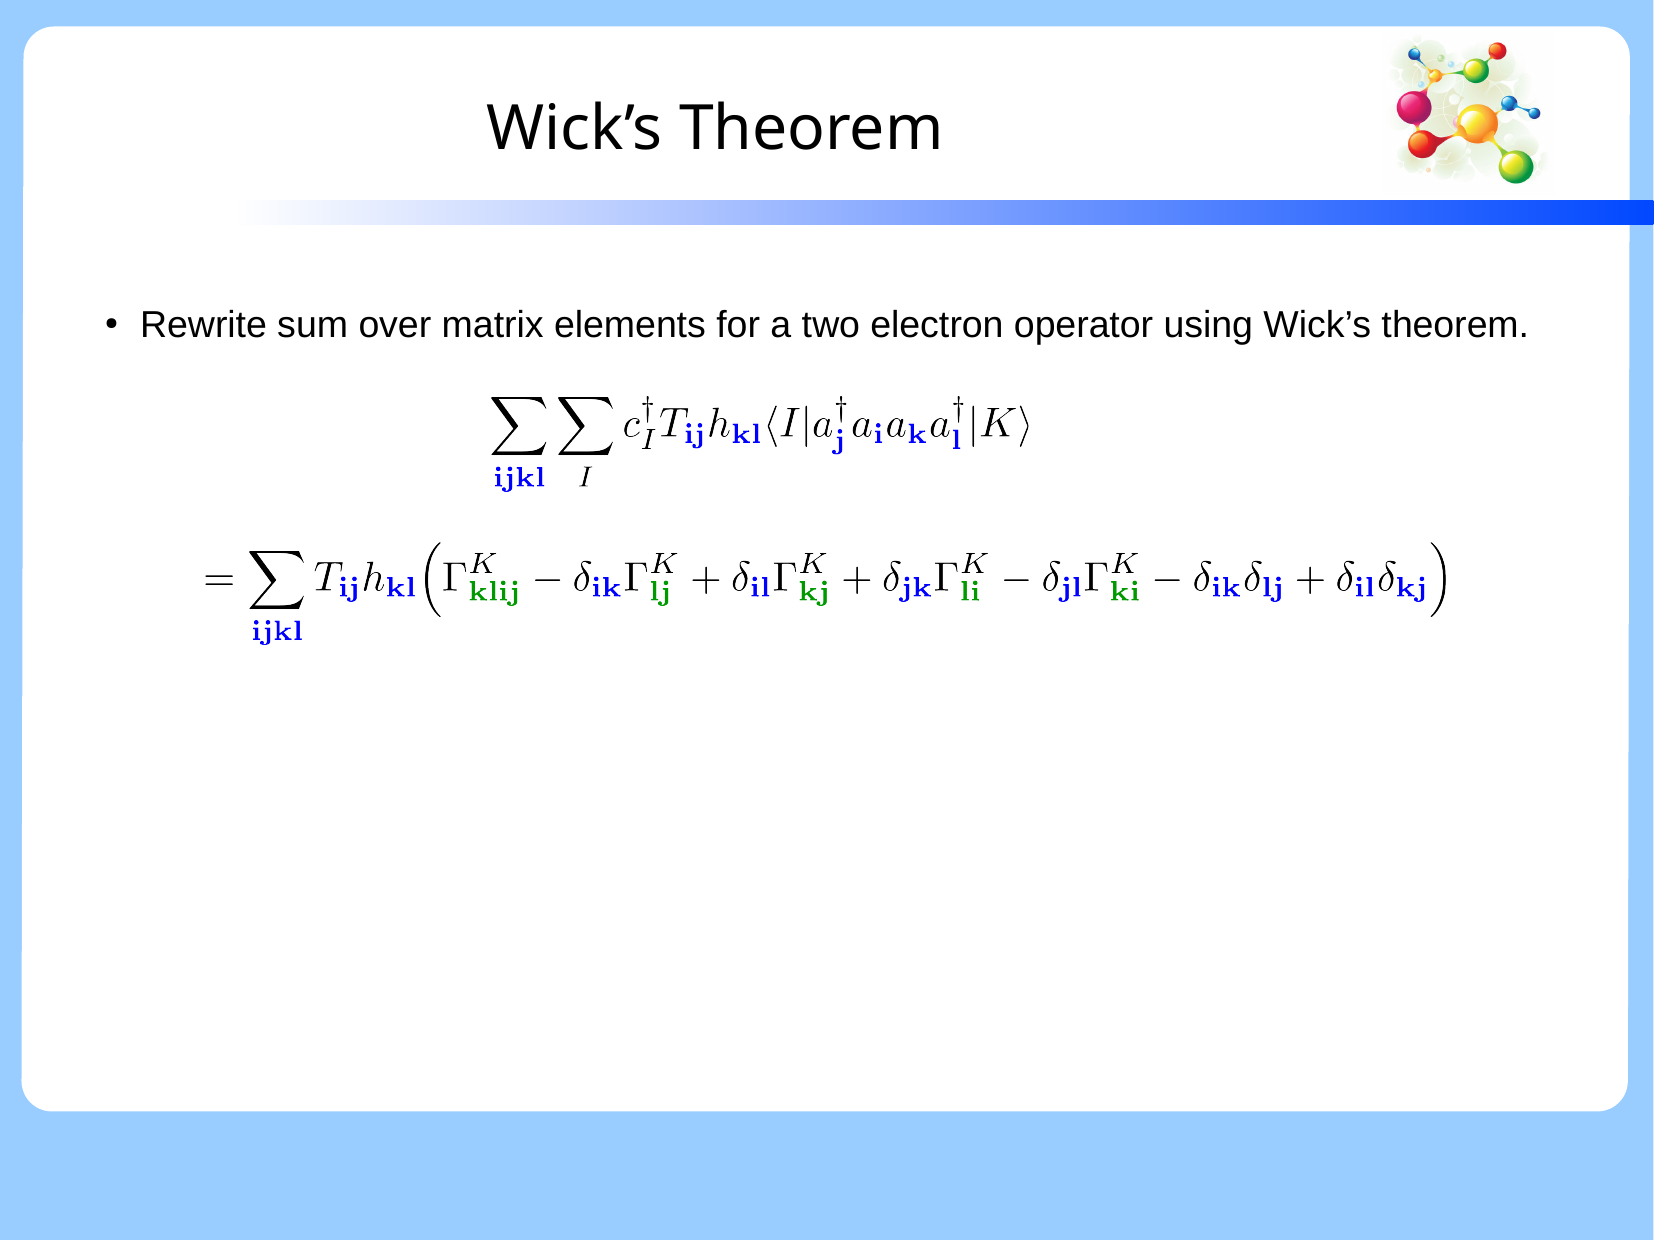

# Wick’s Theorem
Rewrite sum over matrix elements for a two electron operator using Wick’s theorem.